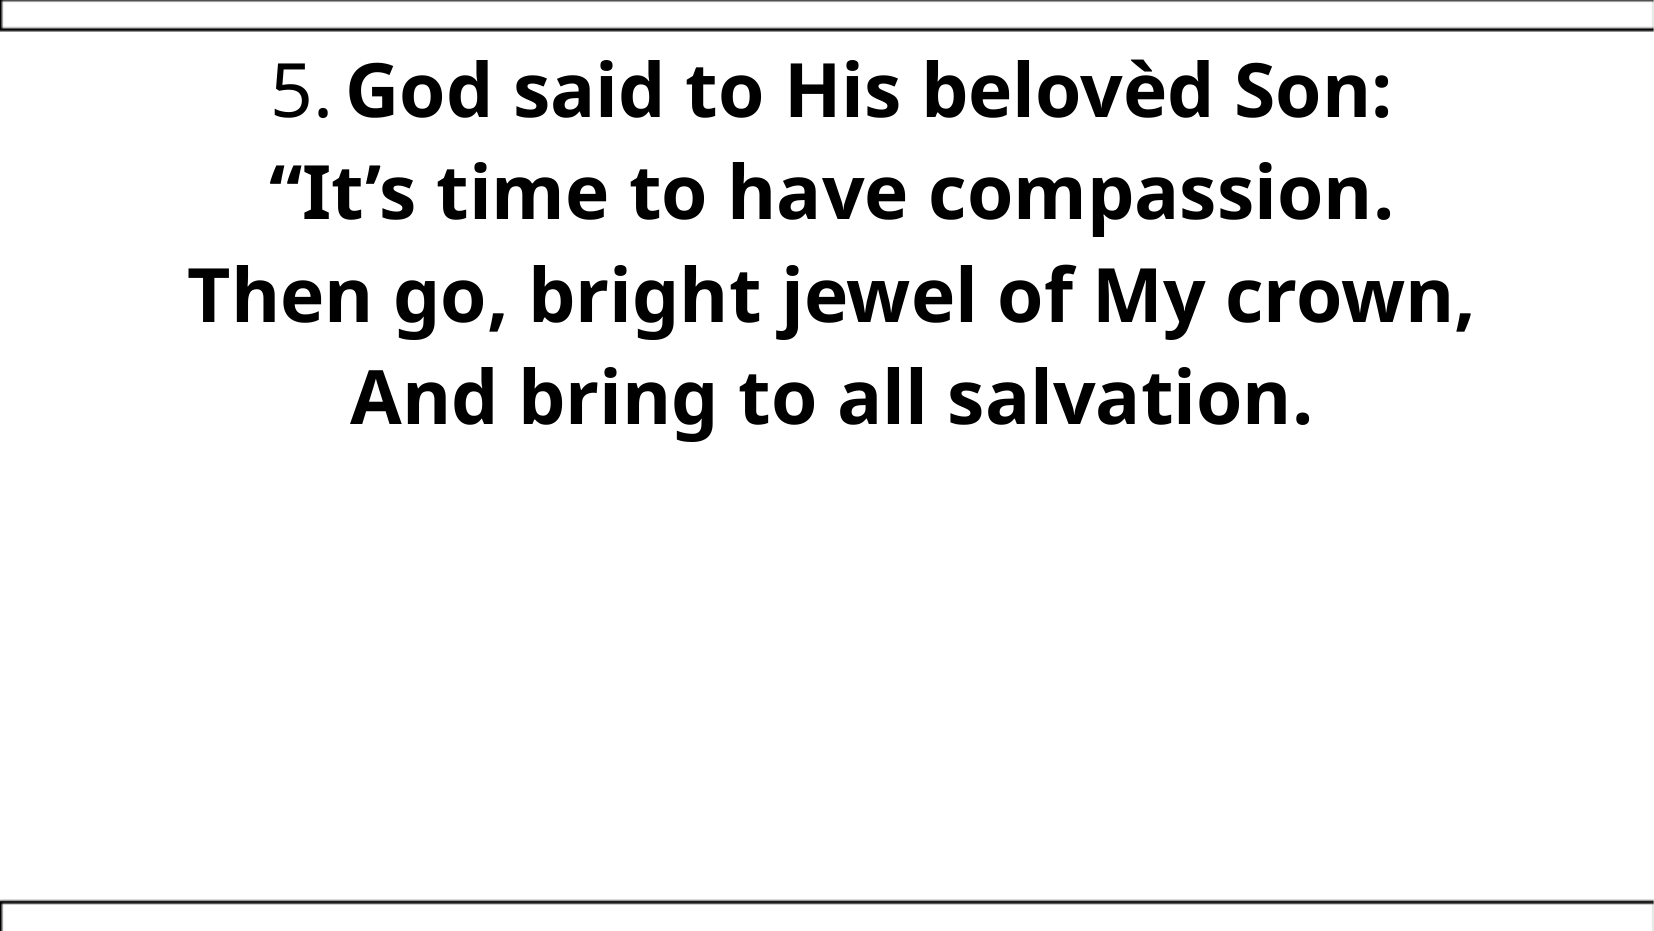

5.	God said to His belovèd Son:
“It’s time to have compassion.
Then go, bright jewel of My crown,
And bring to all salvation.